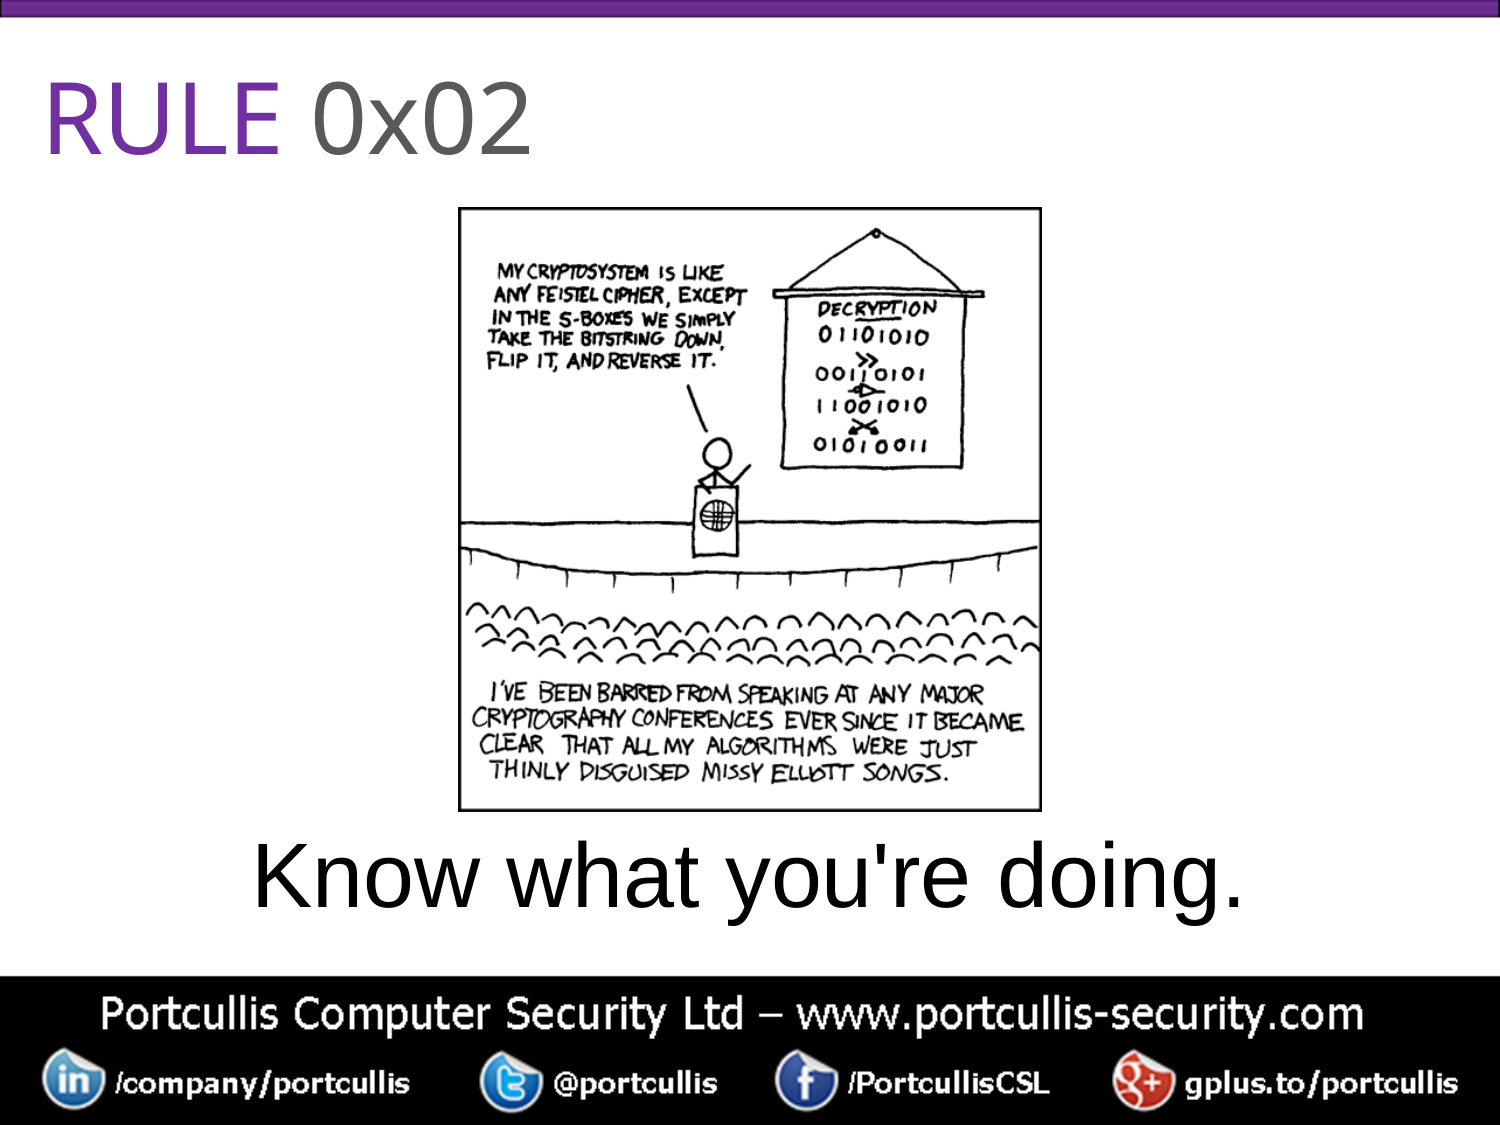

# RULE 0x02
Know what you're doing.